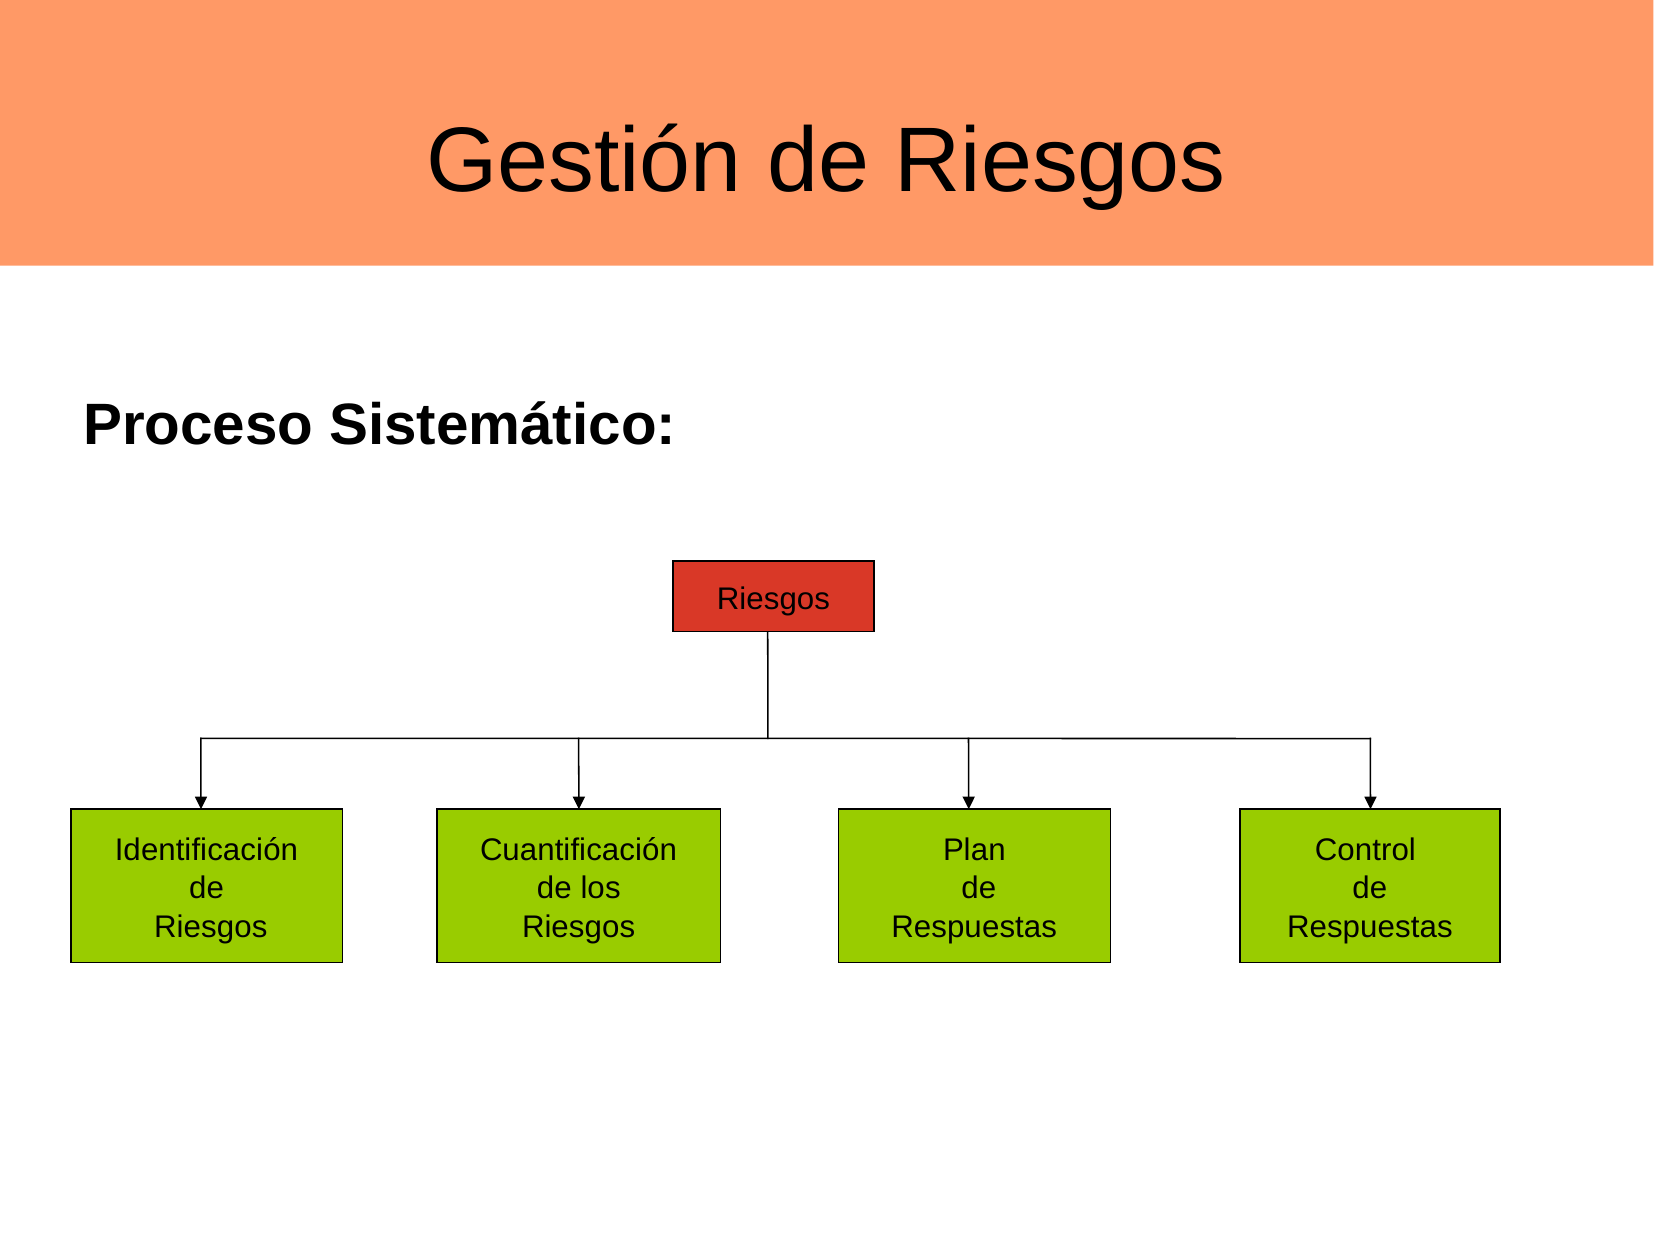

Gestión de Riesgos
Proceso Sistemático:
Riesgos
Identificación
de
 Riesgos
Cuantificación
de los
Riesgos
Plan
 de
Respuestas
Control
de
Respuestas